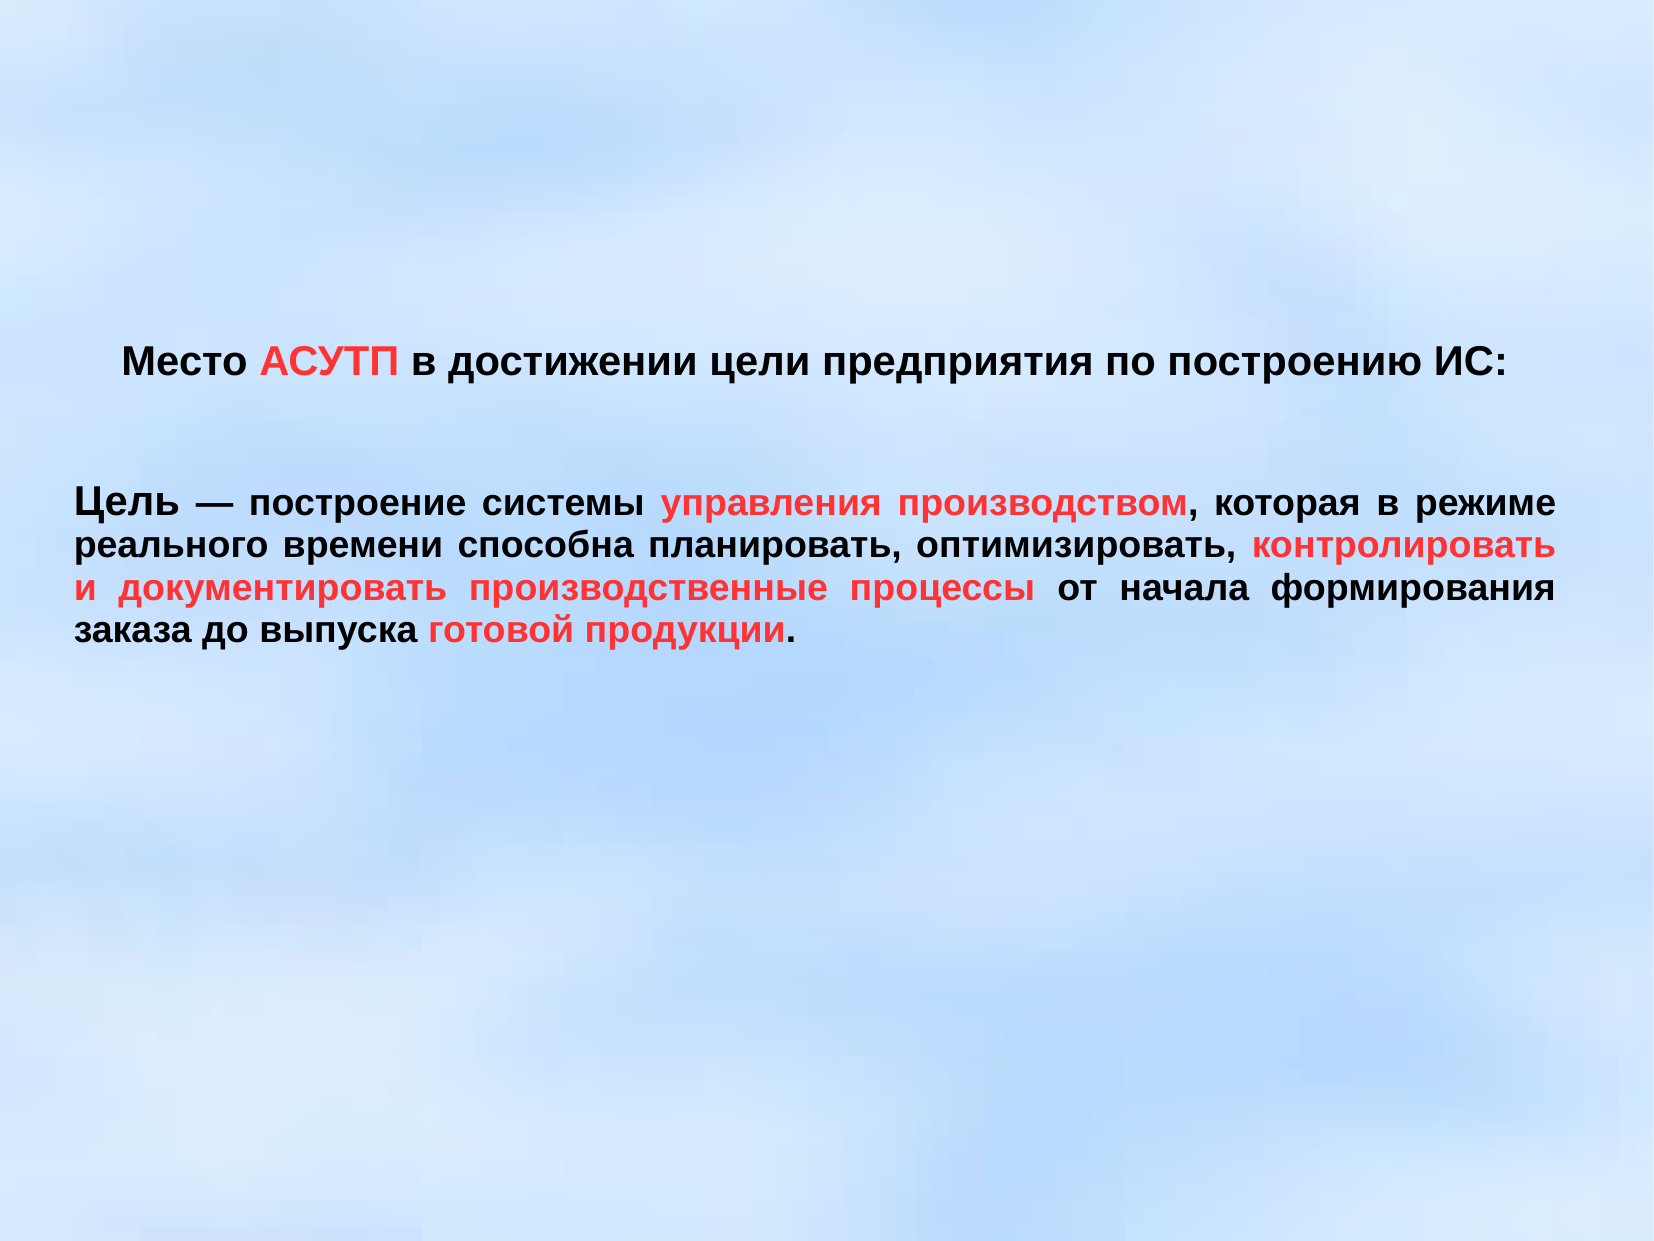

Место АСУТП в достижении цели предприятия по построению ИС:
Цель — построение системы управления производством, которая в режиме реального времени способна планировать, оптимизировать, контролировать и документировать производственные процессы от начала формирования заказа до выпуска готовой продукции.